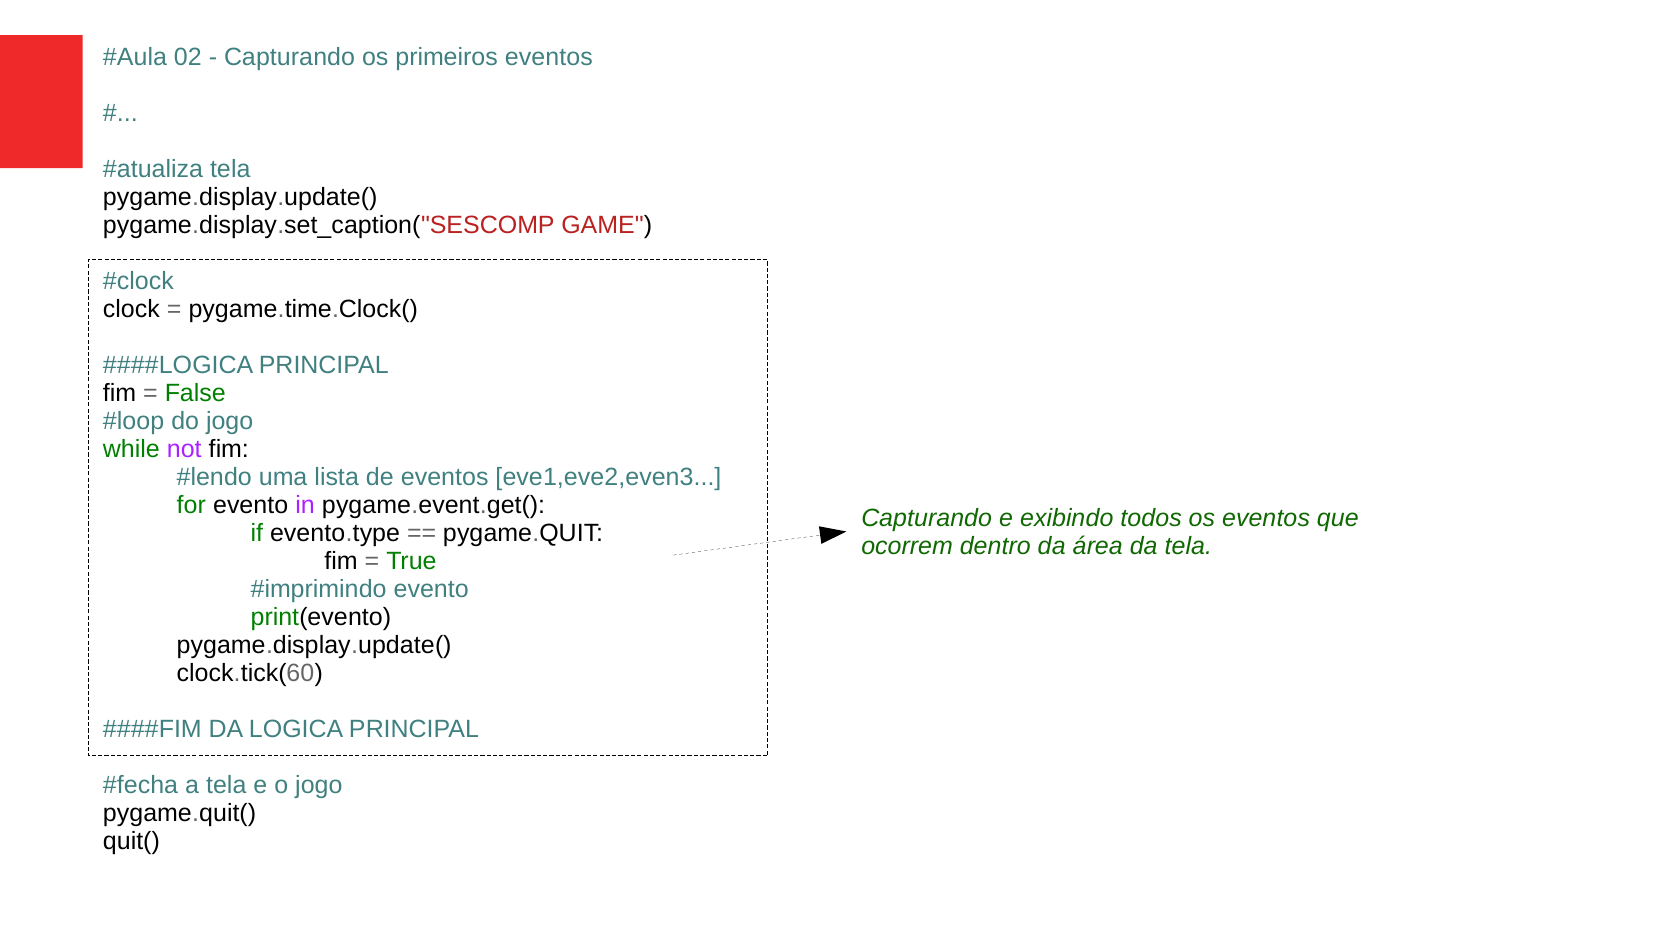

#Aula 02 - Capturando os primeiros eventos
#...
#atualiza tela
pygame.display.update()
pygame.display.set_caption("SESCOMP GAME")
#clock
clock = pygame.time.Clock()
####LOGICA PRINCIPAL
fim = False
#loop do jogo
while not fim:
	#lendo uma lista de eventos [eve1,eve2,even3...]
	for evento in pygame.event.get():
		if evento.type == pygame.QUIT:
			fim = True
		#imprimindo evento
		print(evento)
	pygame.display.update()
	clock.tick(60)
####FIM DA LOGICA PRINCIPAL
#fecha a tela e o jogo
pygame.quit()
quit()
Capturando e exibindo todos os eventos que
ocorrem dentro da área da tela.